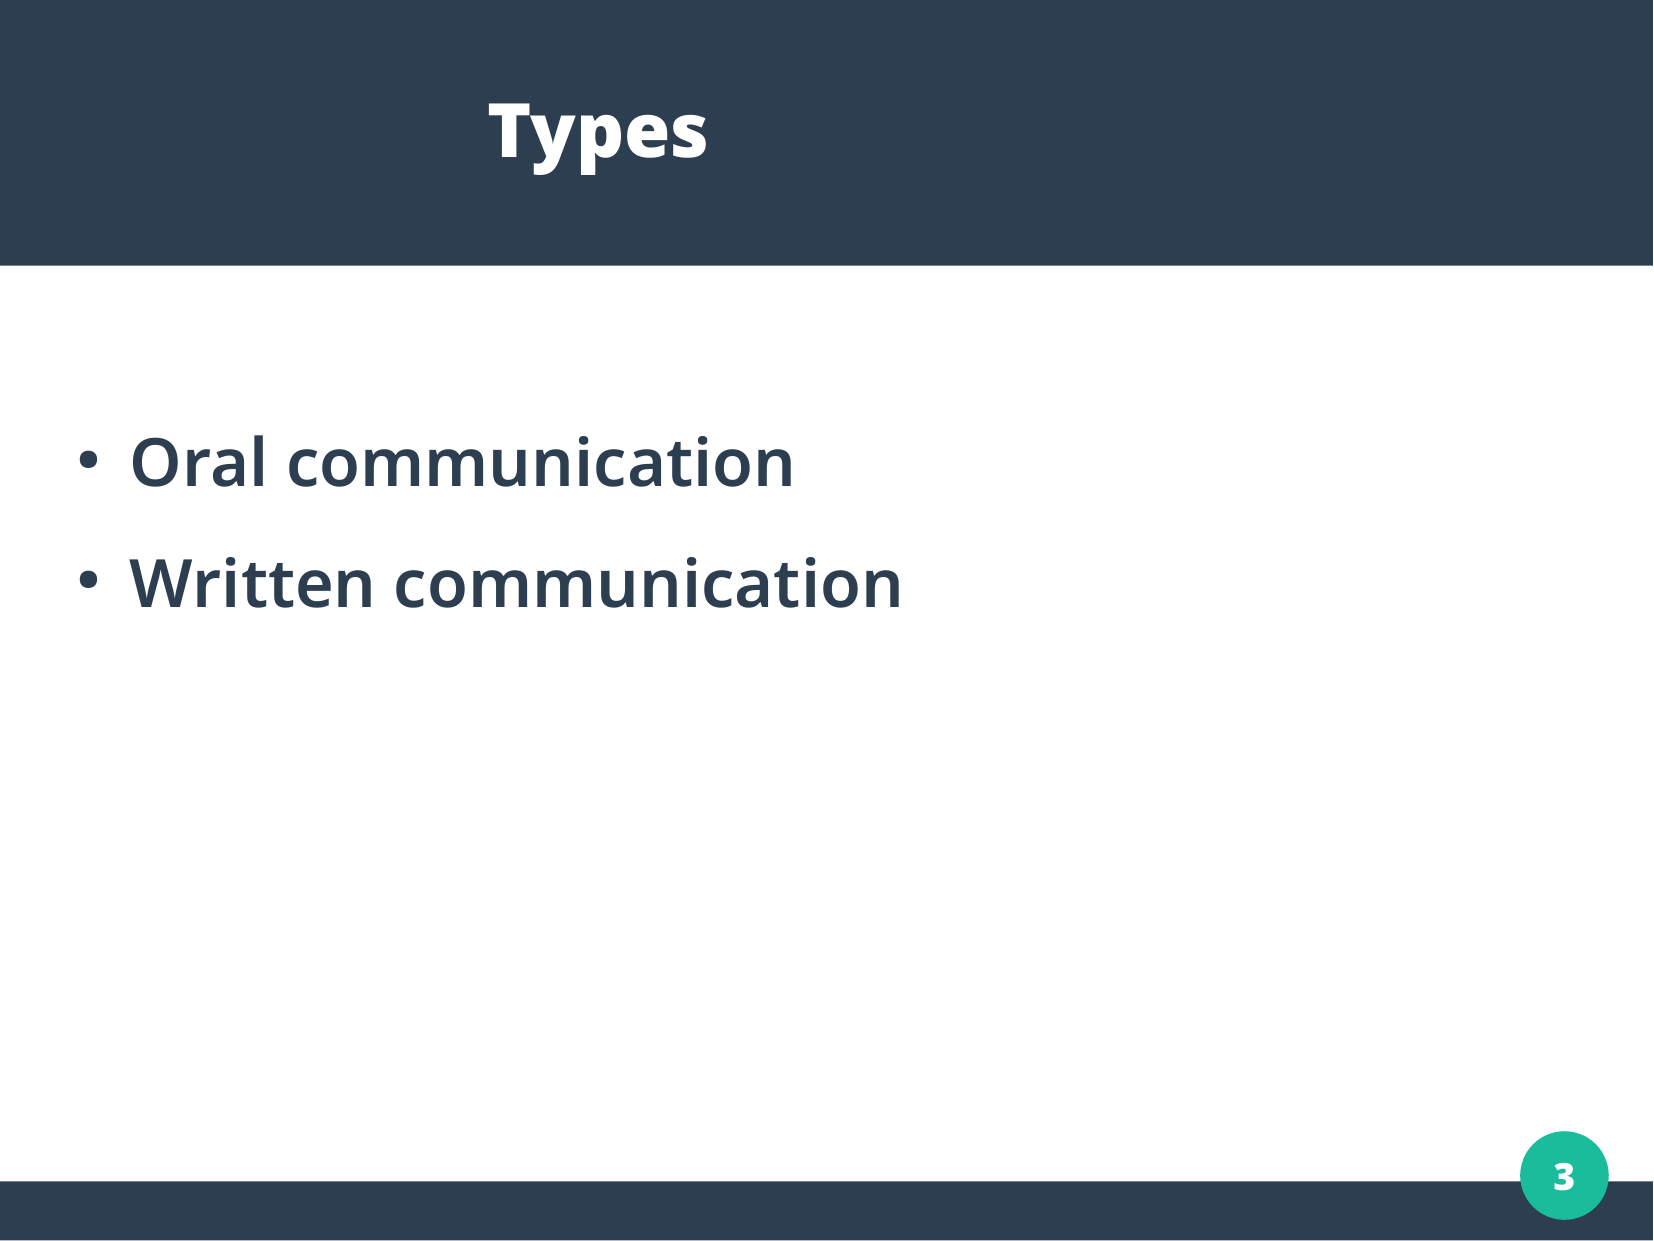

# Types
Oral communication
Written communication
3